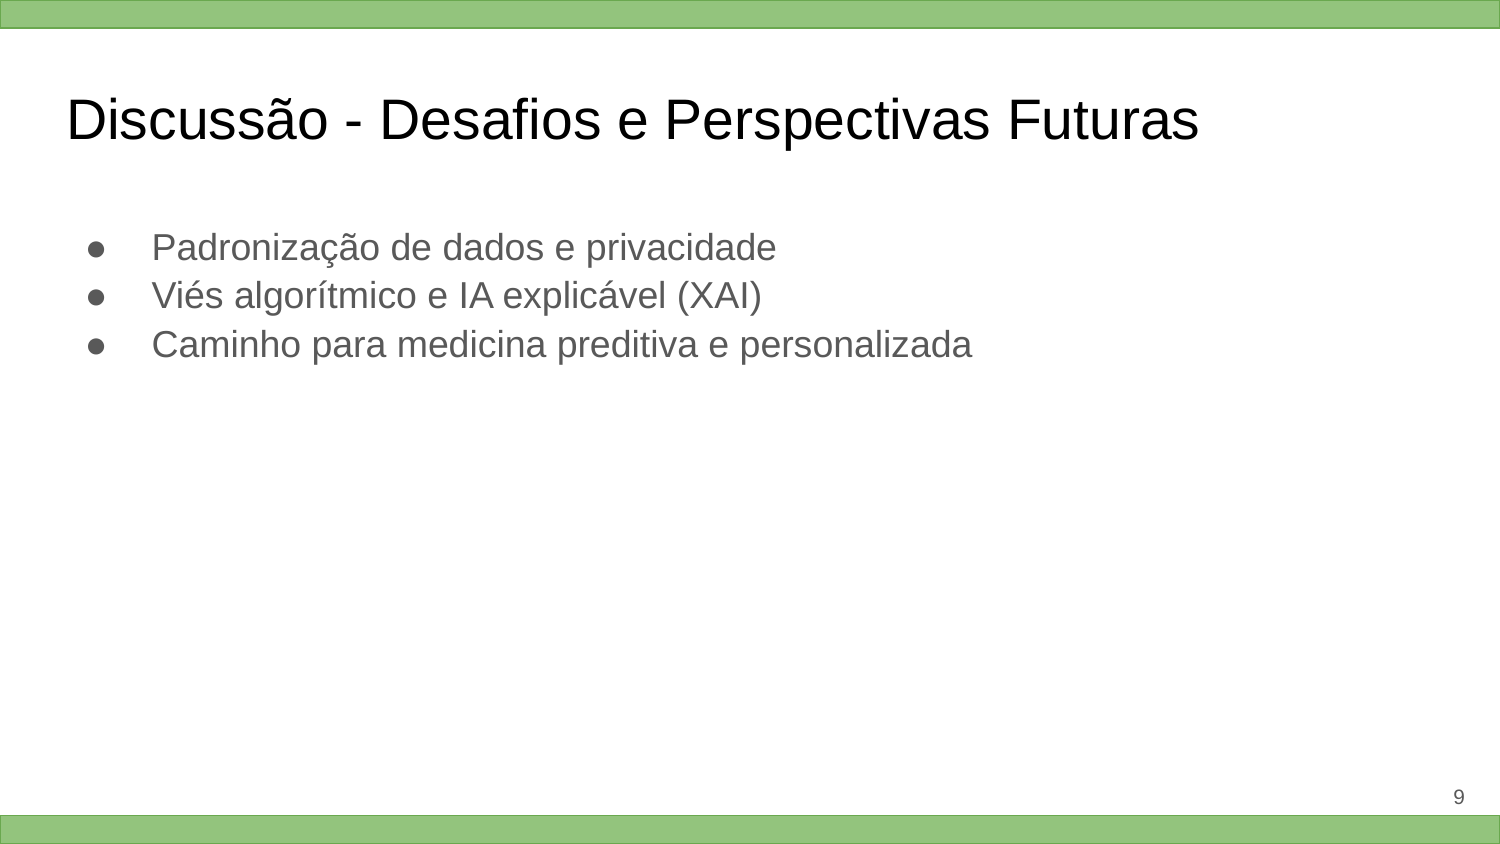

# Discussão - Desafios e Perspectivas Futuras
 Padronização de dados e privacidade
 Viés algorítmico e IA explicável (XAI)
 Caminho para medicina preditiva e personalizada